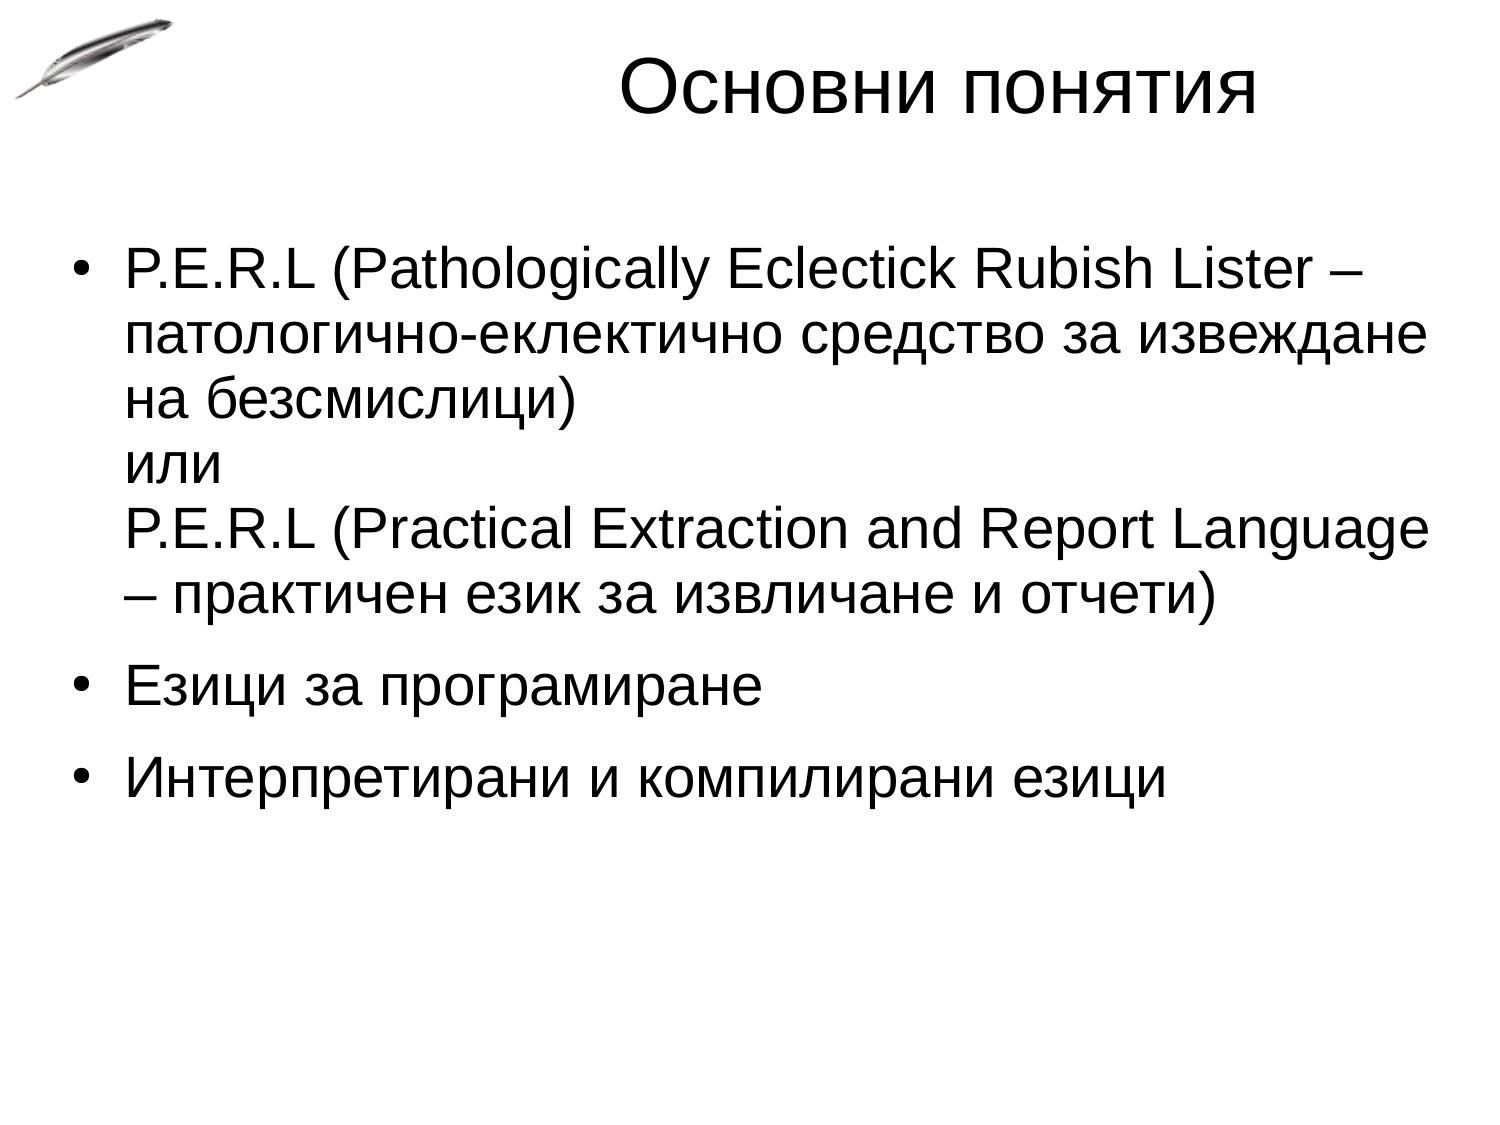

# Основни понятия
P.E.R.L (Pathologically Eclectick Rubish Lister – патологично-еклектично средство за извеждане на безсмислици)
или
P.E.R.L (Practical Extraction and Report Language – практичен език за извличане и отчети)
Езици за програмиране
Интерпретирани и компилирани езици